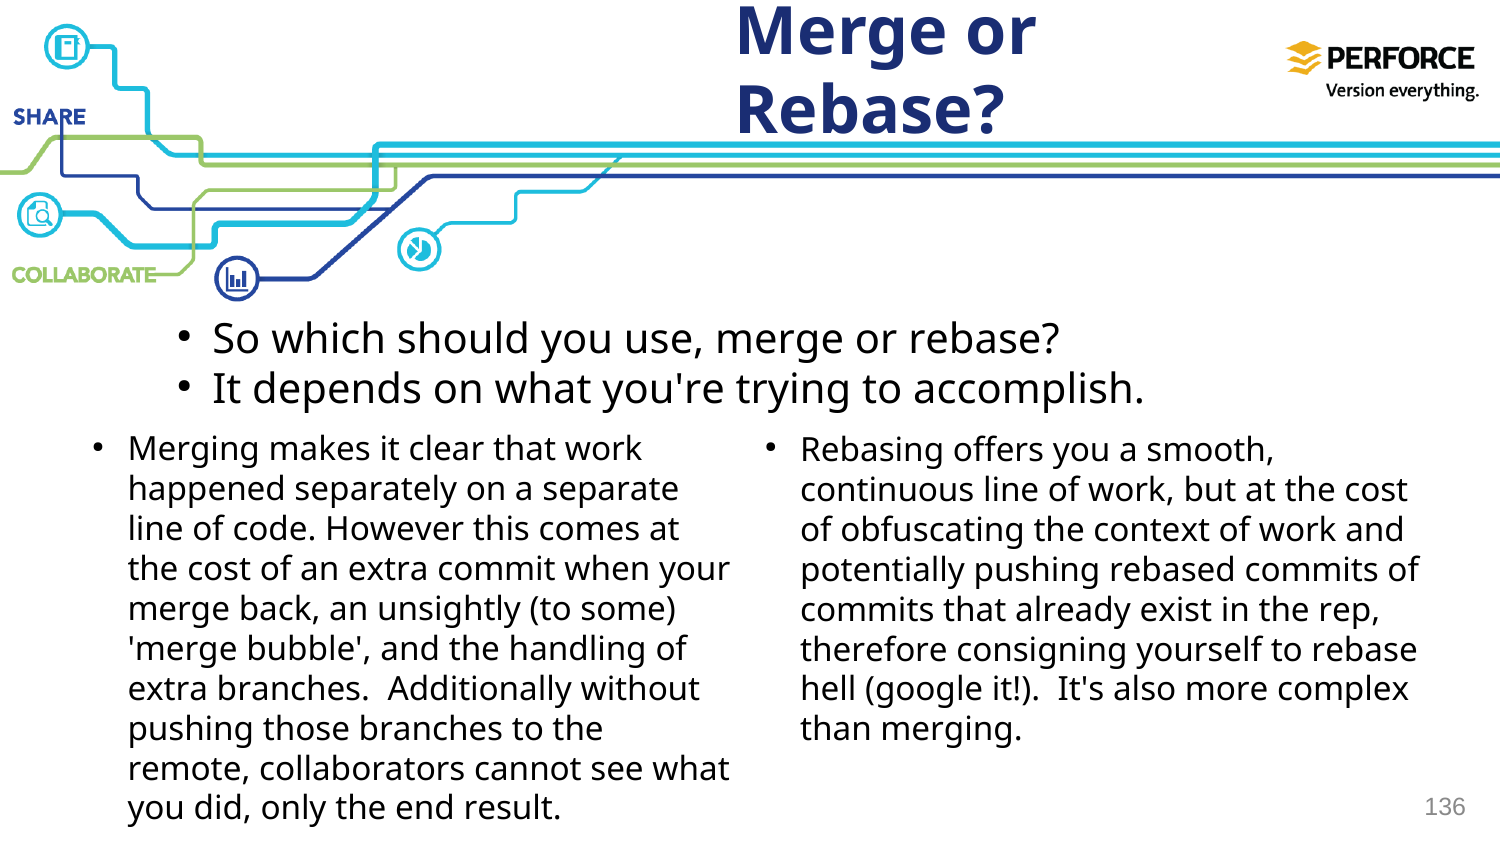

# Merge or Rebase?
So which should you use, merge or rebase?
It depends on what you're trying to accomplish.
Merging makes it clear that work happened separately on a separate line of code. However this comes at the cost of an extra commit when your merge back, an unsightly (to some) 'merge bubble', and the handling of extra branches. Additionally without pushing those branches to the remote, collaborators cannot see what you did, only the end result.
Rebasing offers you a smooth, continuous line of work, but at the cost of obfuscating the context of work and potentially pushing rebased commits of commits that already exist in the rep, therefore consigning yourself to rebase hell (google it!). It's also more complex than merging.